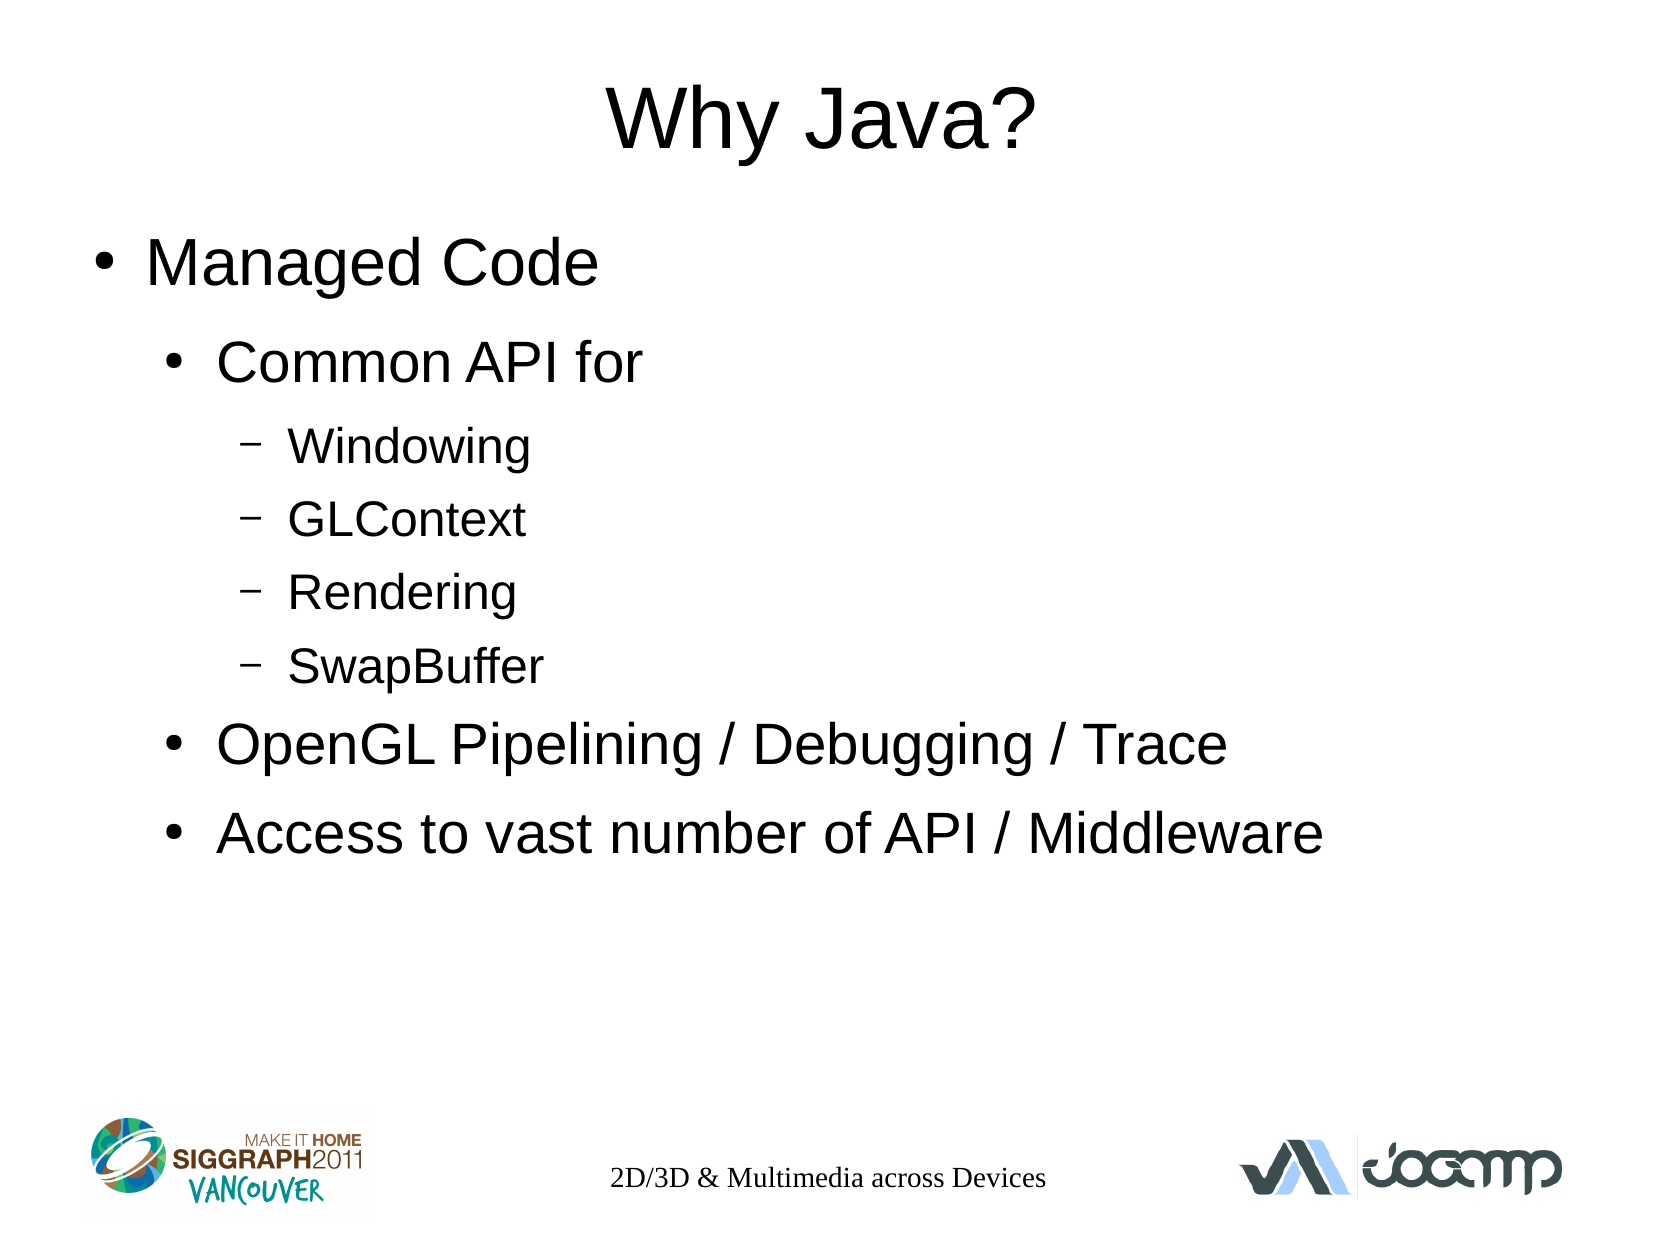

# Why Java?
Managed Code
Common API for
Windowing
GLContext
Rendering
SwapBuffer
OpenGL Pipelining / Debugging / Trace
Access to vast number of API / Middleware
2D/3D & Multimedia across Devices